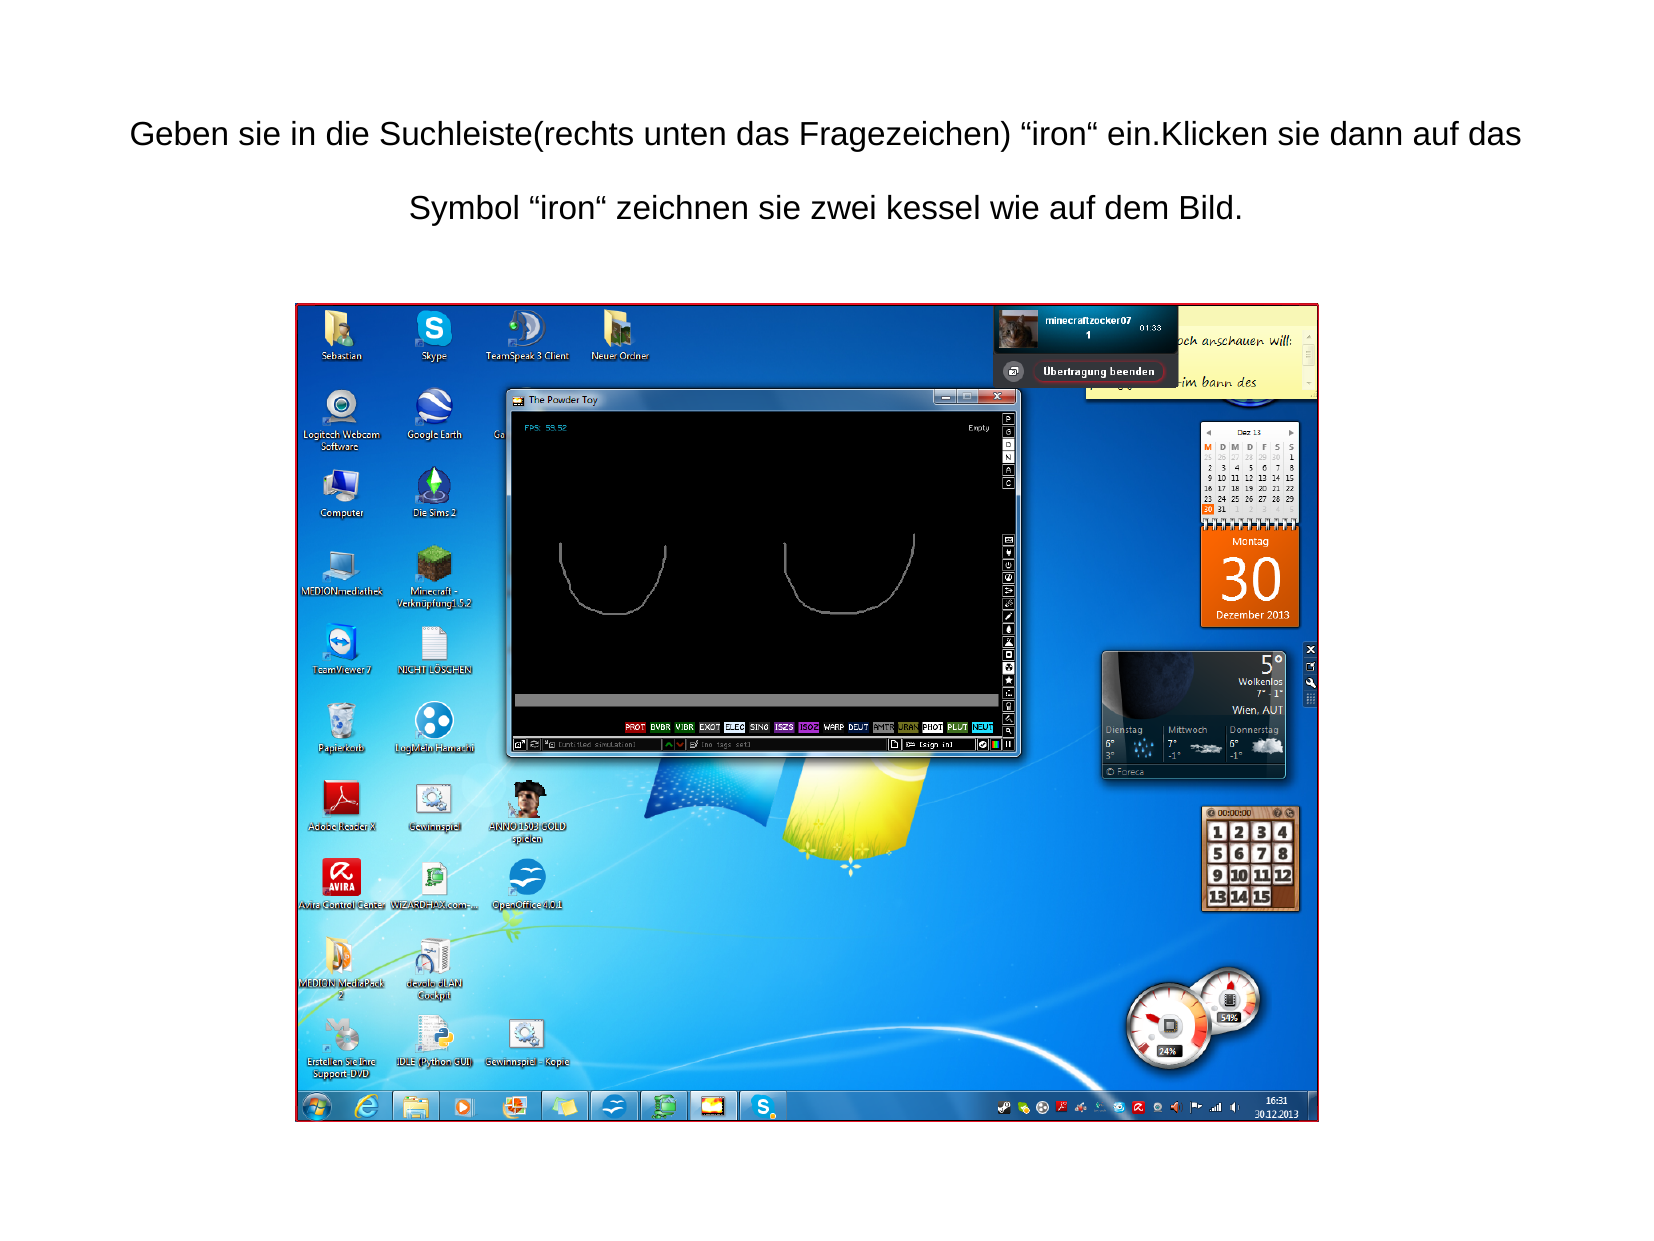

# Geben sie in die Suchleiste(rechts unten das Fragezeichen) “iron“ ein.Klicken sie dann auf das Symbol “iron“ zeichnen sie zwei kessel wie auf dem Bild.